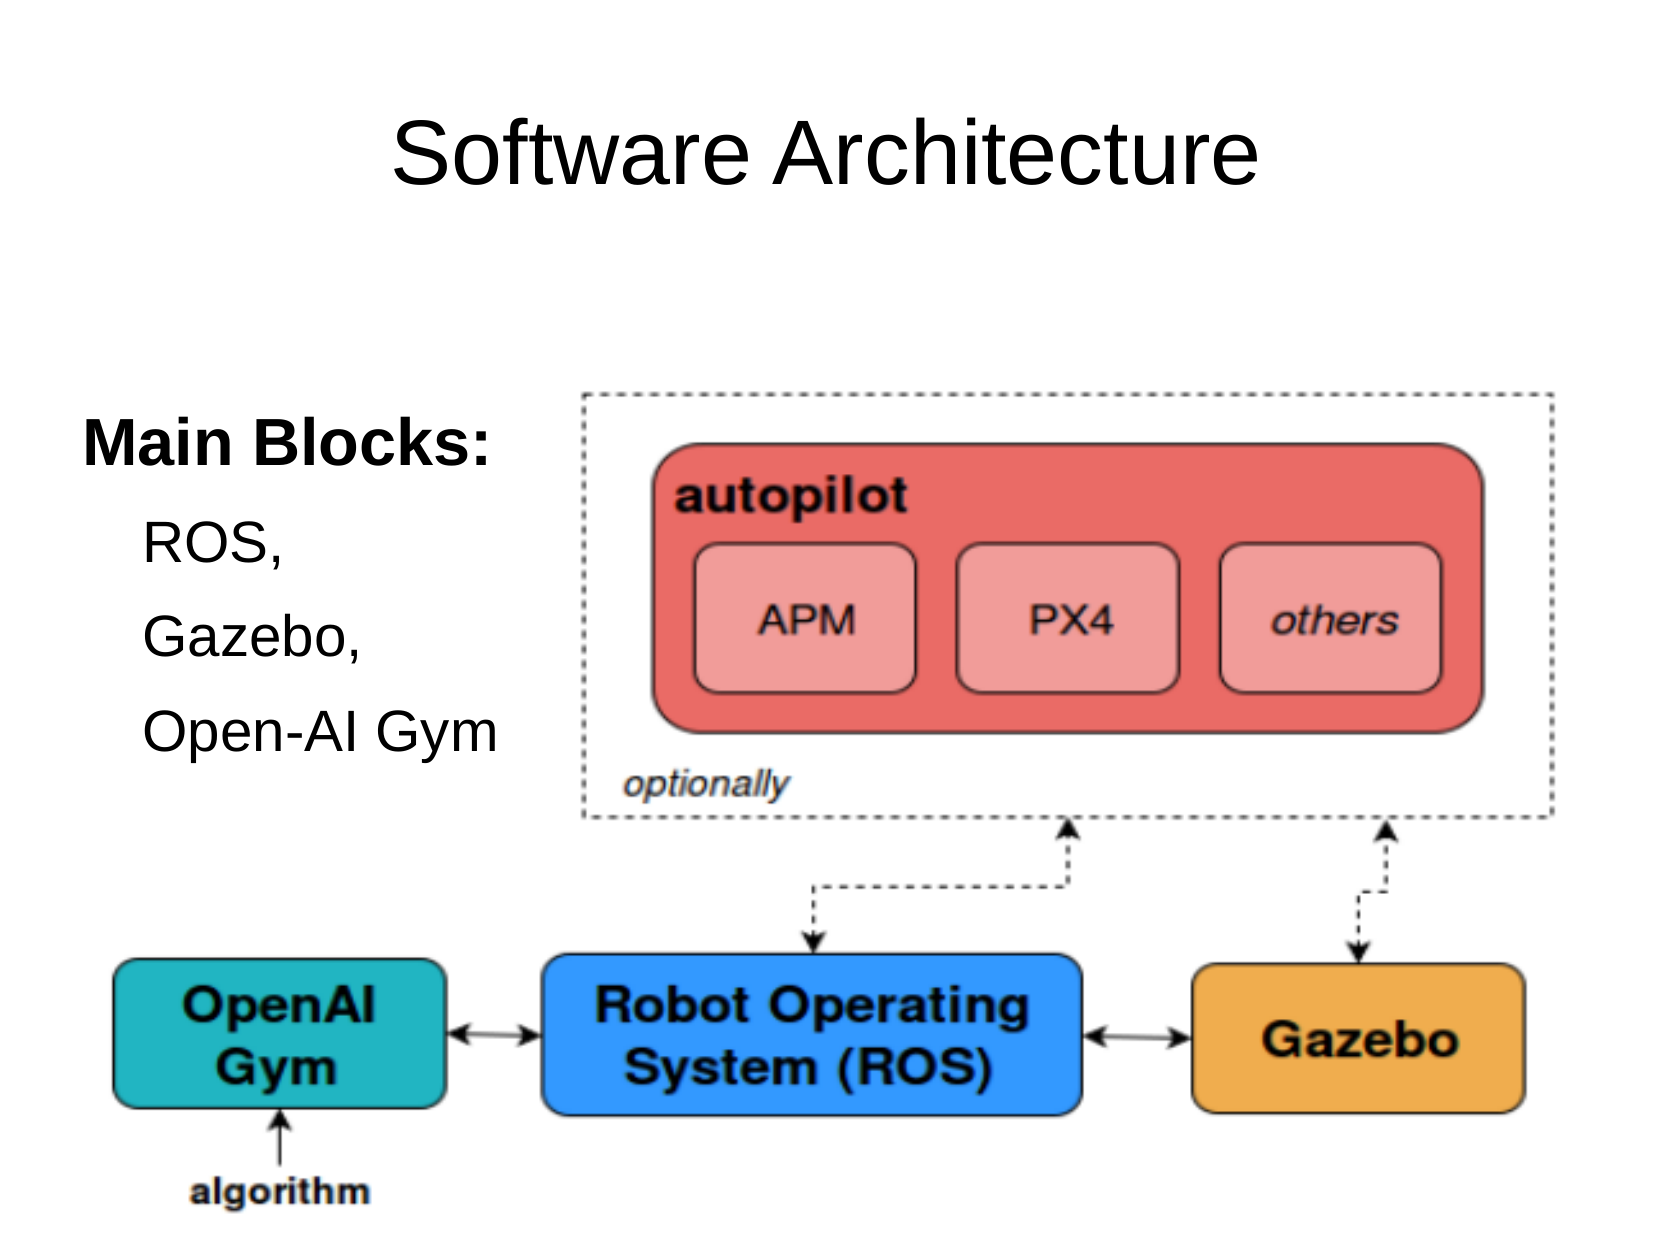

# Software Architecture
 Main Blocks:
 ROS,
 Gazebo,
 Open-AI Gym